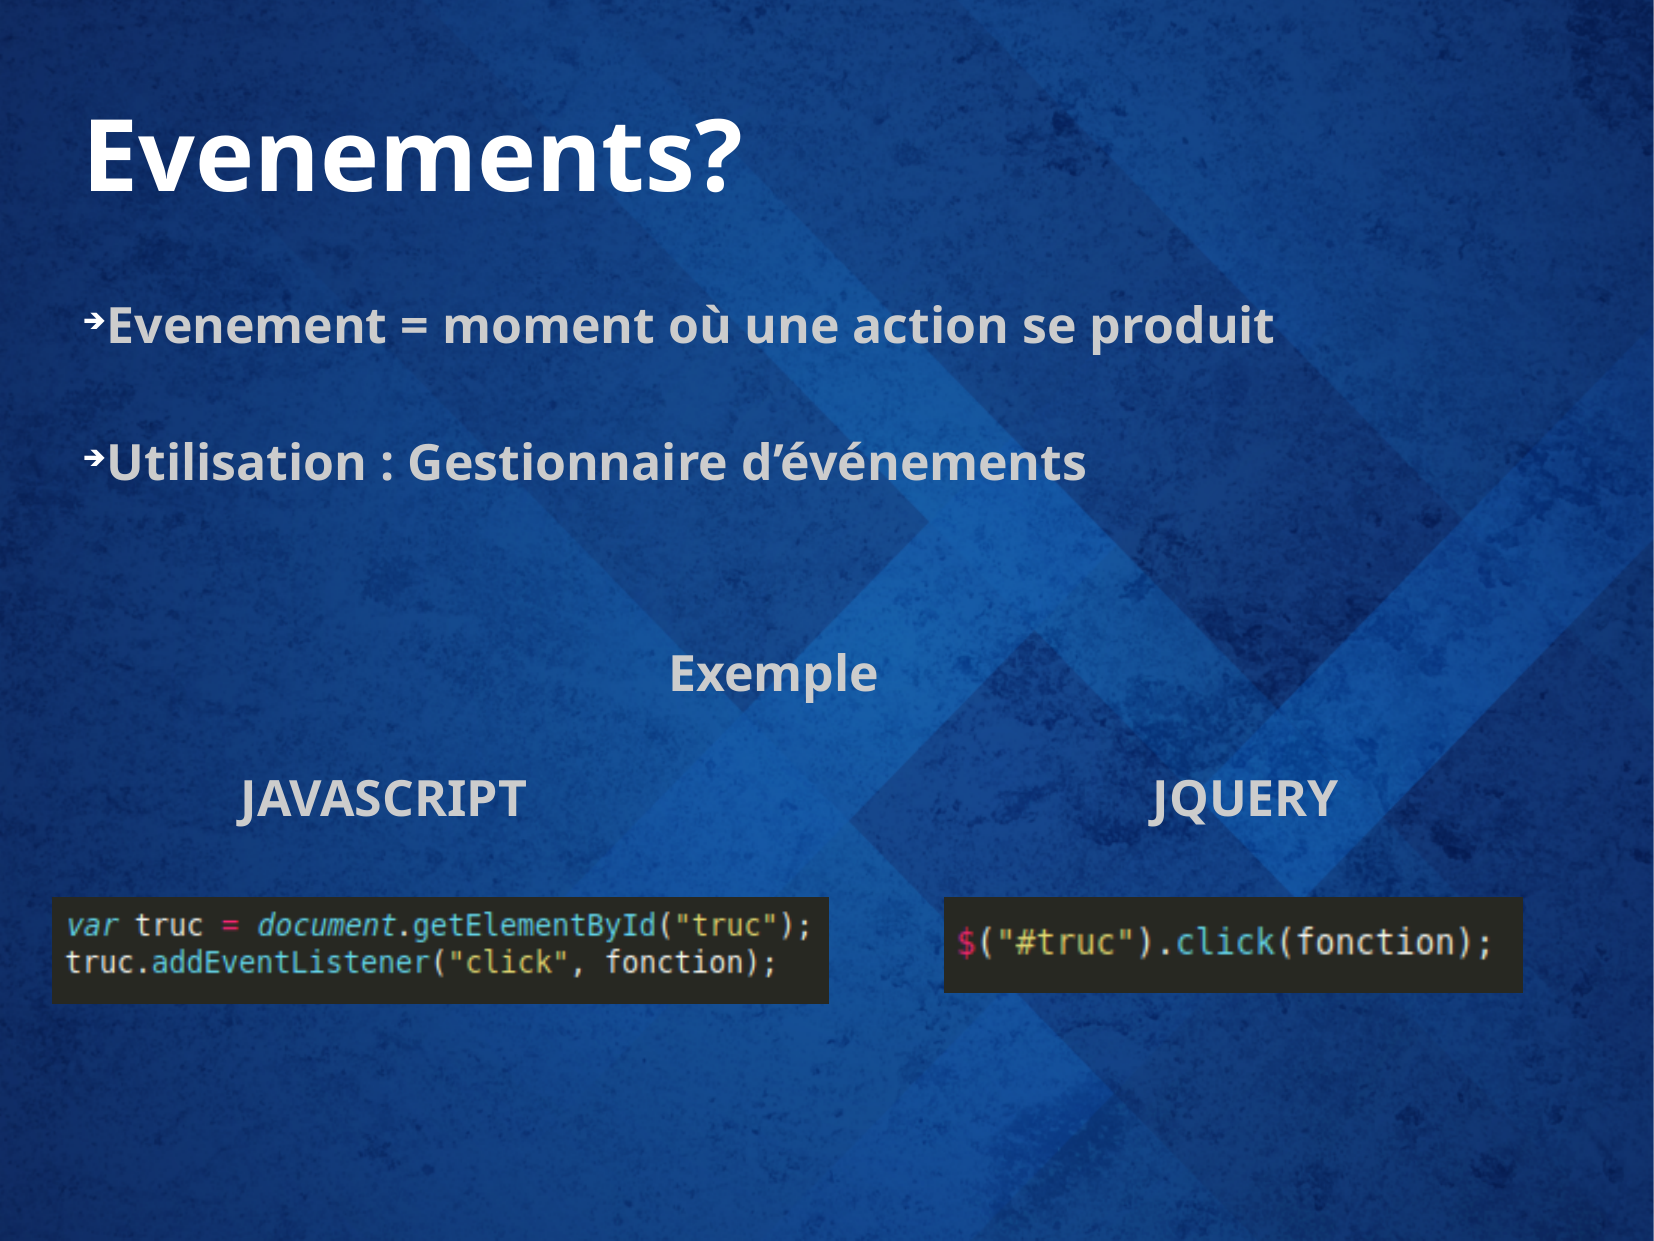

# Evenements?
Evenement = moment où une action se produit
Utilisation : Gestionnaire d’événements
Exemple
JAVASCRIPT
JQUERY